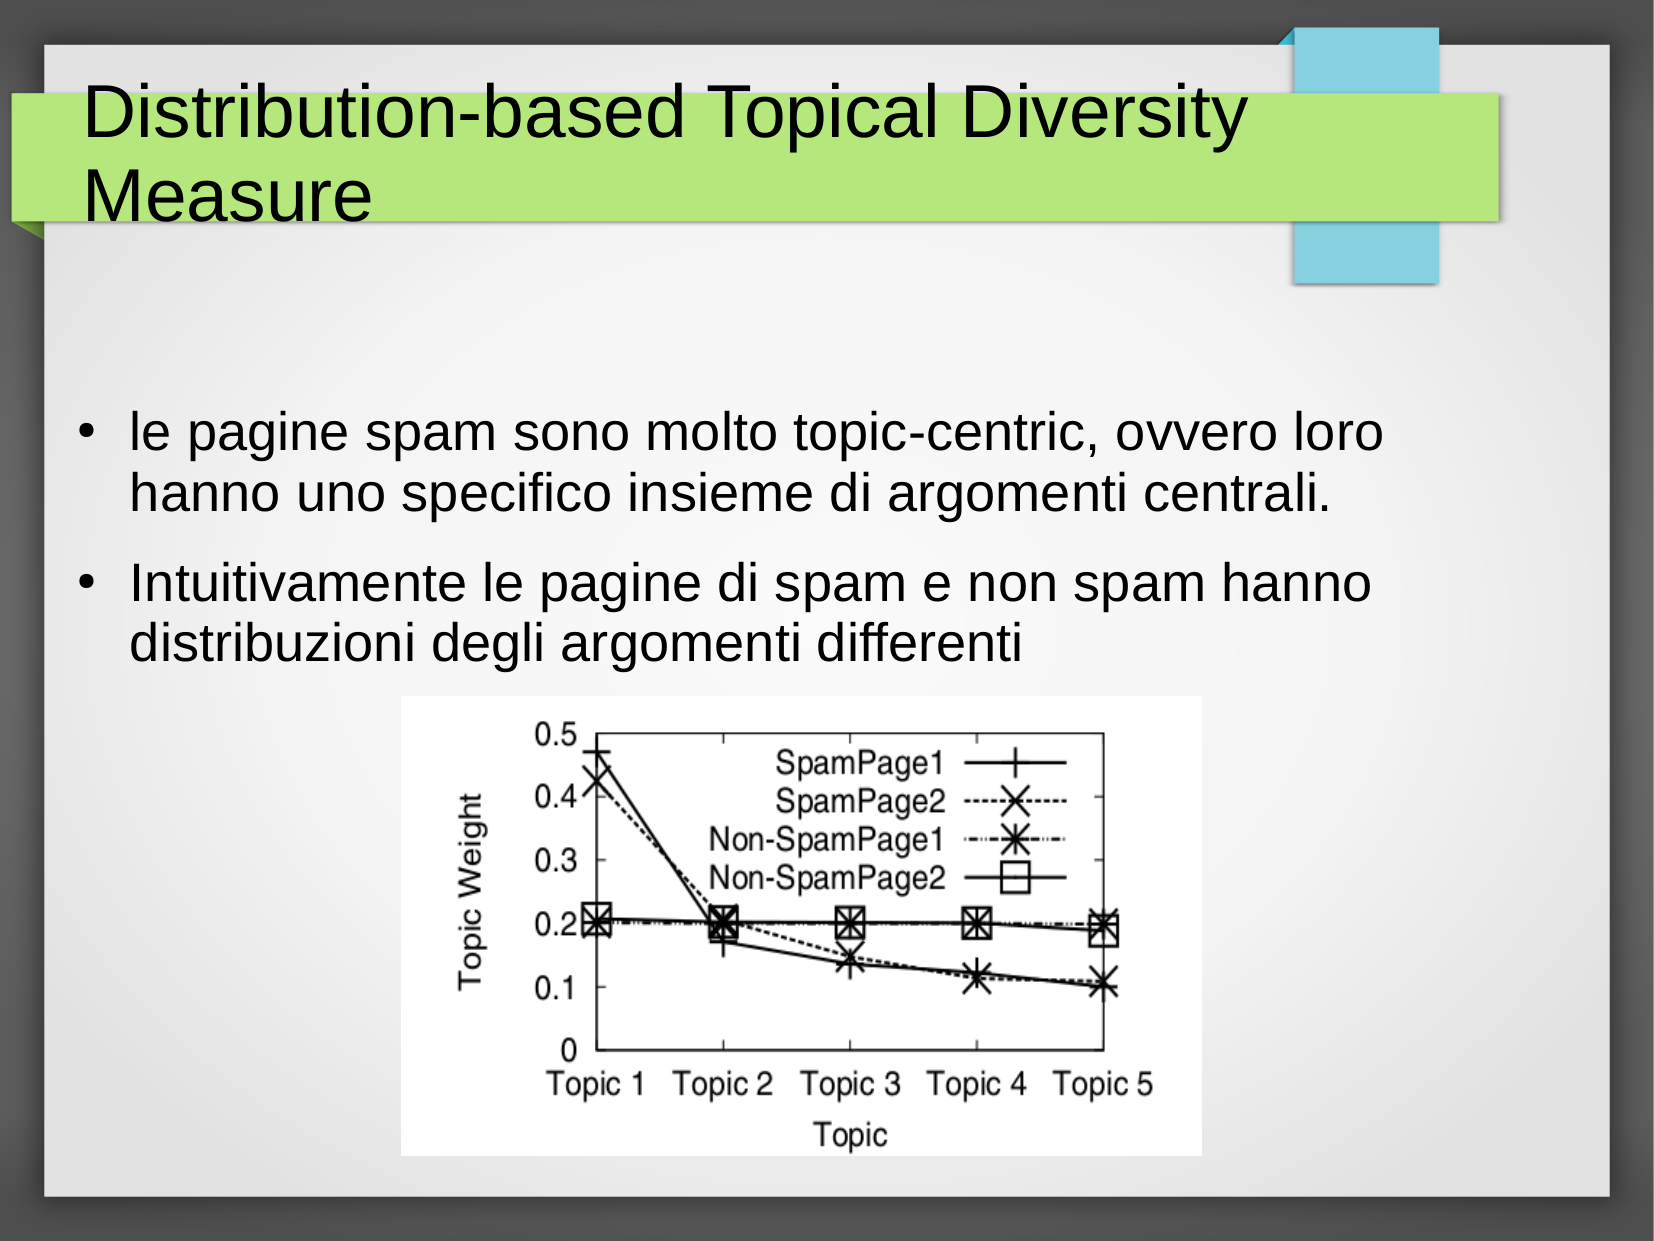

# Distribution-based Topical Diversity Measure
le pagine spam sono molto topic-centric, ovvero loro hanno uno specifico insieme di argomenti centrali.
Intuitivamente le pagine di spam e non spam hanno distribuzioni degli argomenti differenti